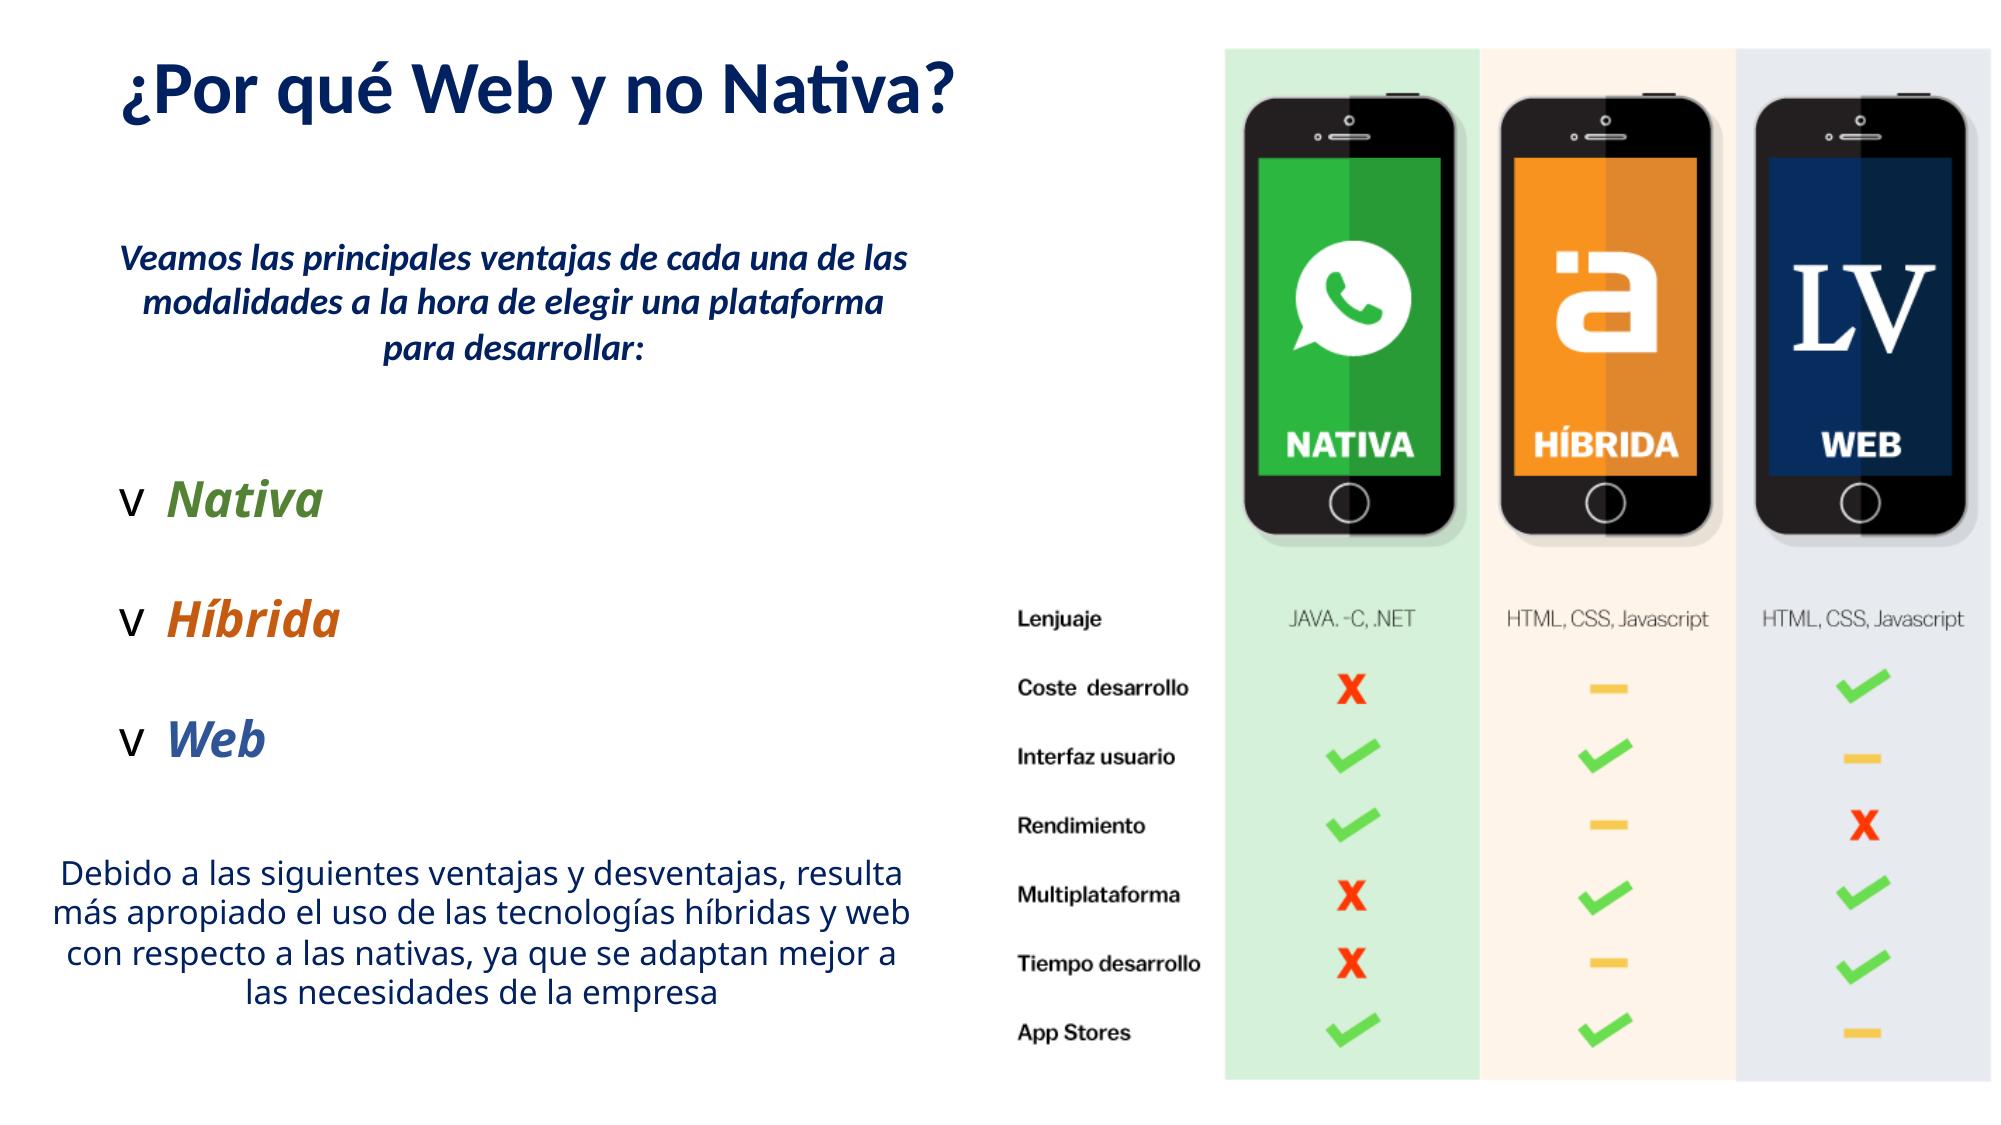

¿Por qué Web y no Nativa?
# Diapositiva de recursos humanos 8
Veamos las principales ventajas de cada una de las modalidades a la hora de elegir una plataforma para desarrollar:
Nativa
Híbrida
Web
Debido a las siguientes ventajas y desventajas, resulta más apropiado el uso de las tecnologías híbridas y web con respecto a las nativas, ya que se adaptan mejor a las necesidades de la empresa